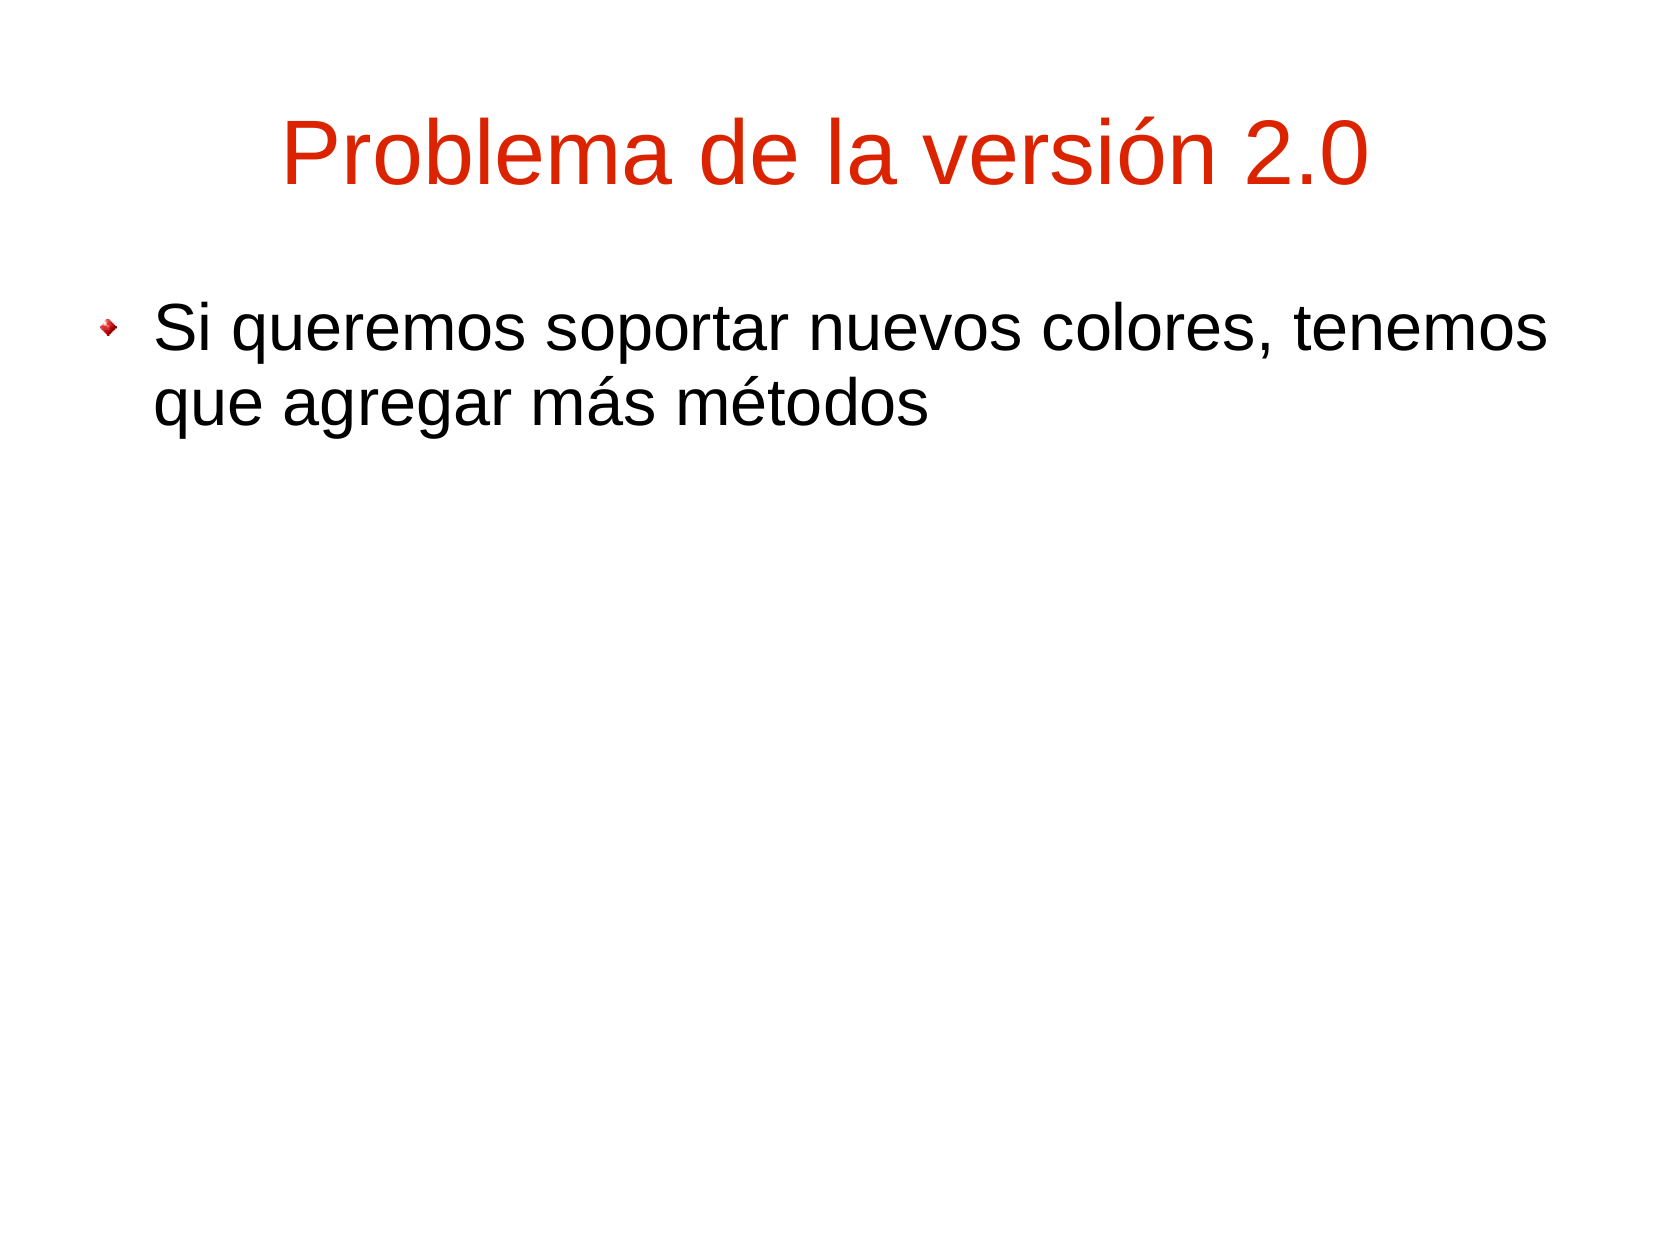

# Problema de la versión 2.0
Si queremos soportar nuevos colores, tenemos que agregar más métodos